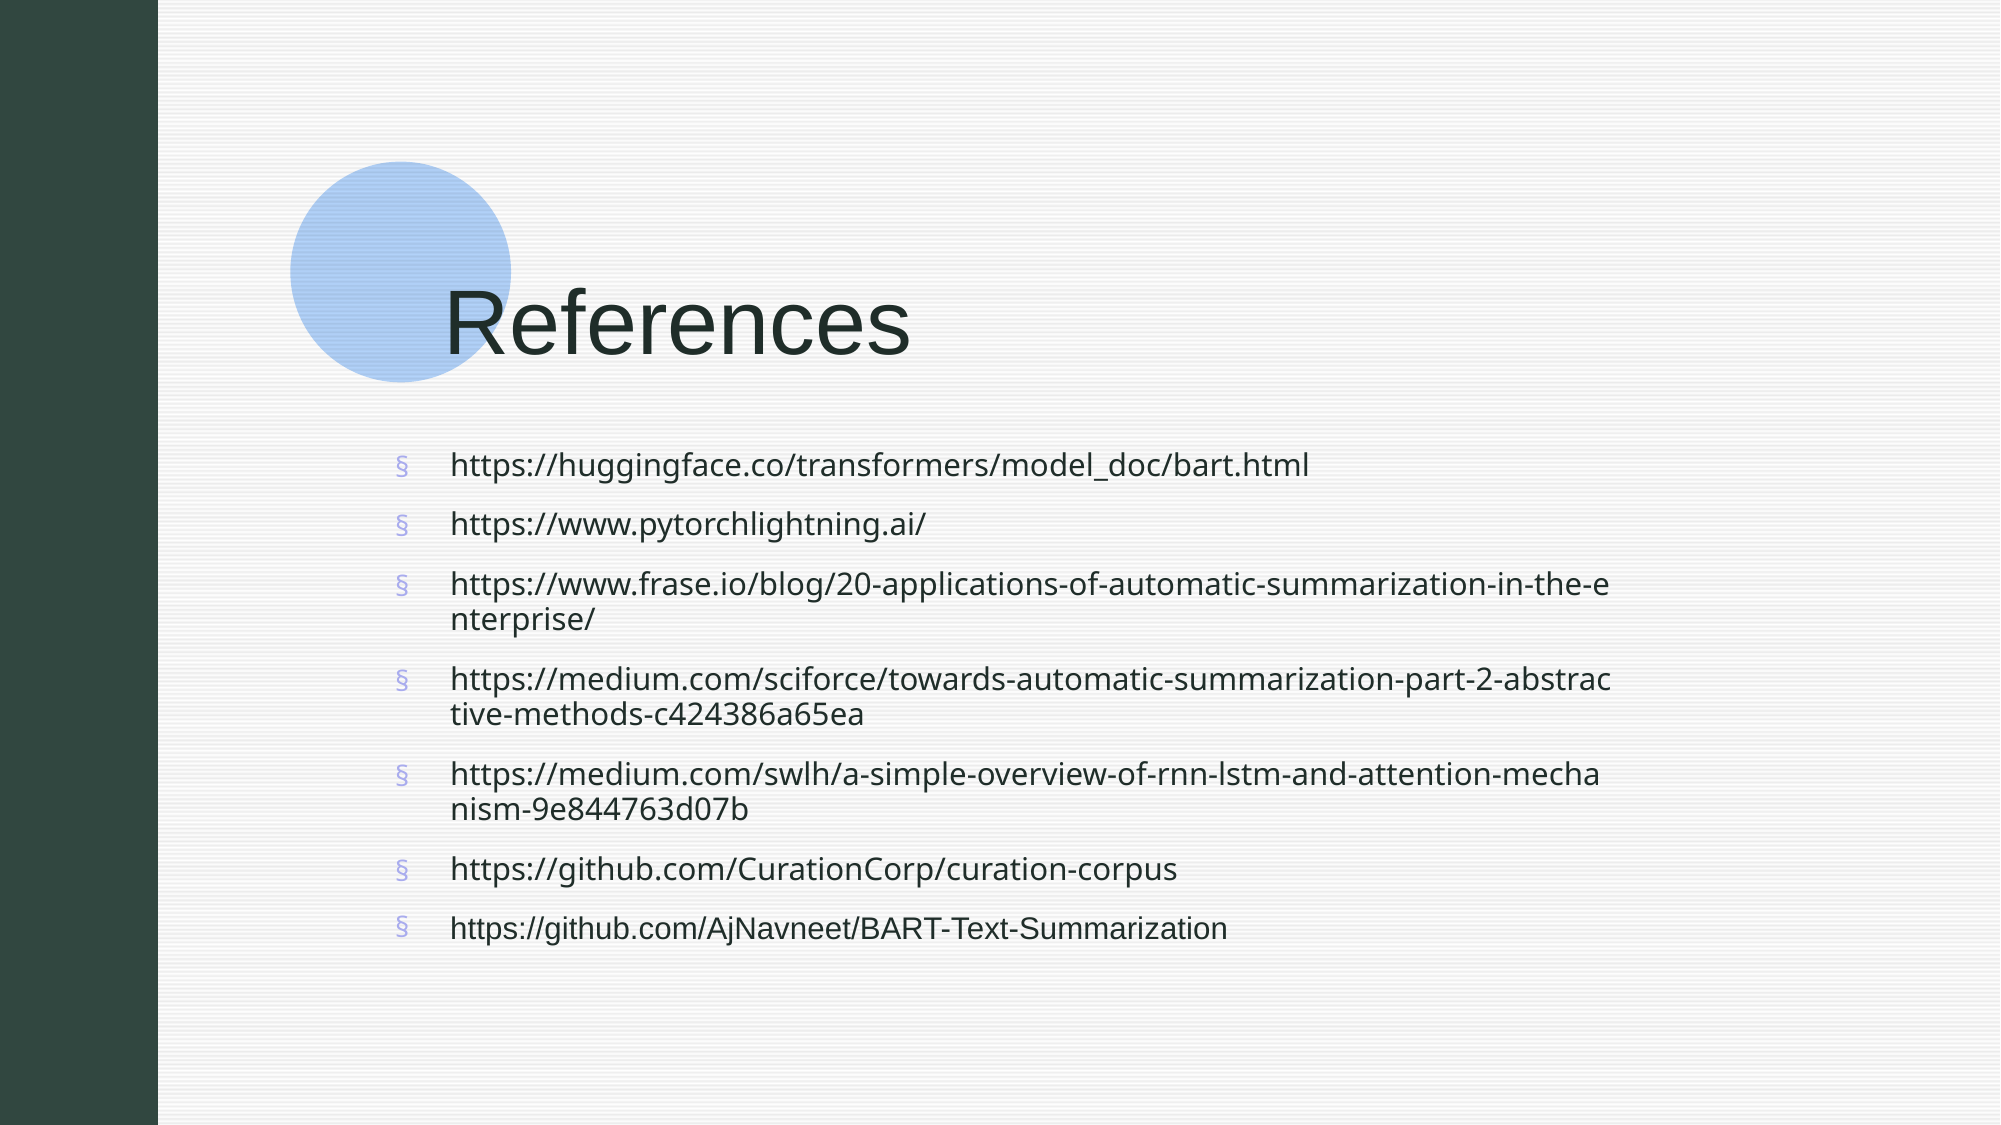

# References
https://huggingface.co/transformers/model_doc/bart.html
https://www.pytorchlightning.ai/
https://www.frase.io/blog/20-applications-of-automatic-summarization-in-the-enterprise/
https://medium.com/sciforce/towards-automatic-summarization-part-2-abstractive-methods-c424386a65ea
https://medium.com/swlh/a-simple-overview-of-rnn-lstm-and-attention-mechanism-9e844763d07b
https://github.com/CurationCorp/curation-corpus
https://github.com/AjNavneet/BART-Text-Summarization